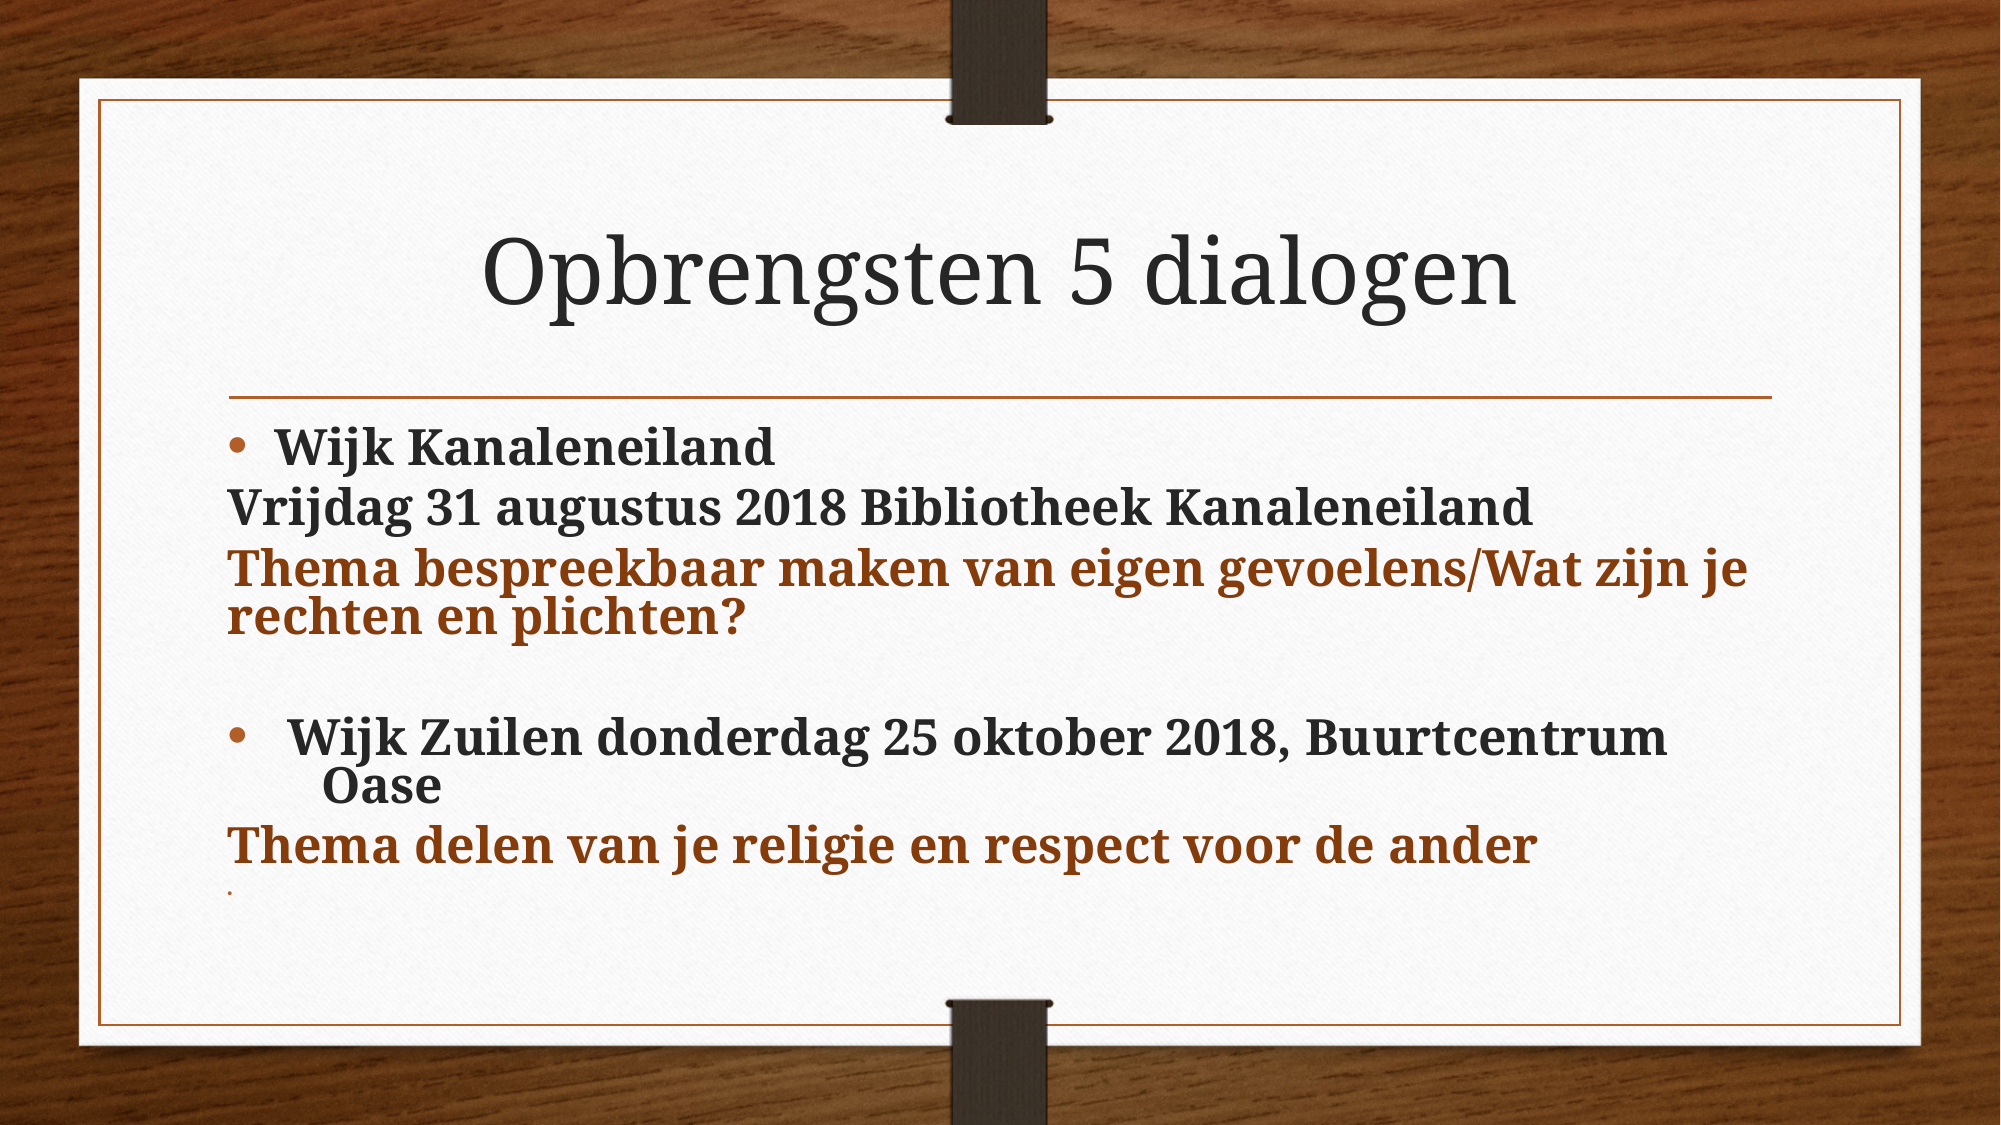

# Opbrengsten 5 dialogen
Wijk Kanaleneiland
Vrijdag 31 augustus 2018 Bibliotheek Kanaleneiland
Thema bespreekbaar maken van eigen gevoelens/Wat zijn je rechten en plichten?
 Wijk Zuilen donderdag 25 oktober 2018, Buurtcentrum Oase
Thema delen van je religie en respect voor de ander